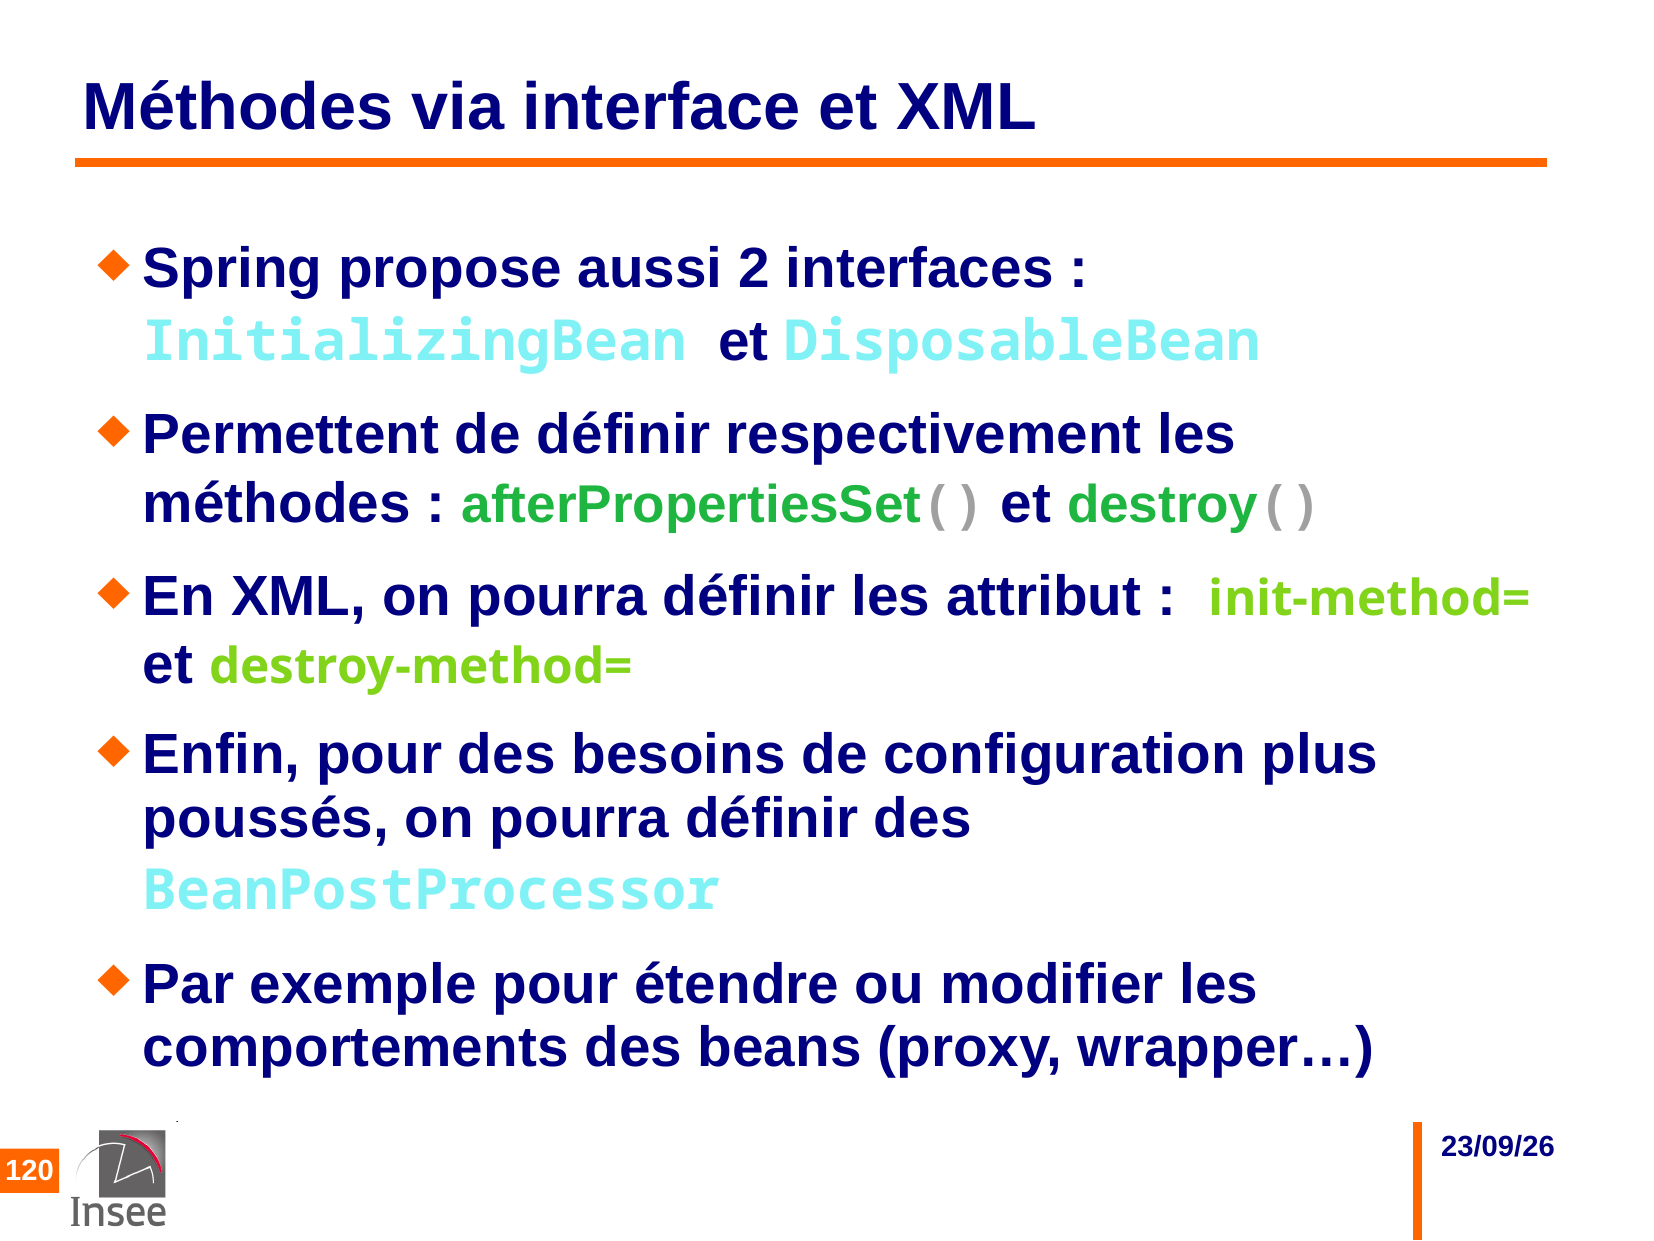

# Méthodes via interface et XML
Spring propose aussi 2 interfaces : InitializingBean et DisposableBean
Permettent de définir respectivement les méthodes : afterPropertiesSet() et destroy()
En XML, on pourra définir les attribut : init-method= et destroy-method=
Enfin, pour des besoins de configuration plus poussés, on pourra définir des BeanPostProcessor
Par exemple pour étendre ou modifier les comportements des beans (proxy, wrapper…)
120